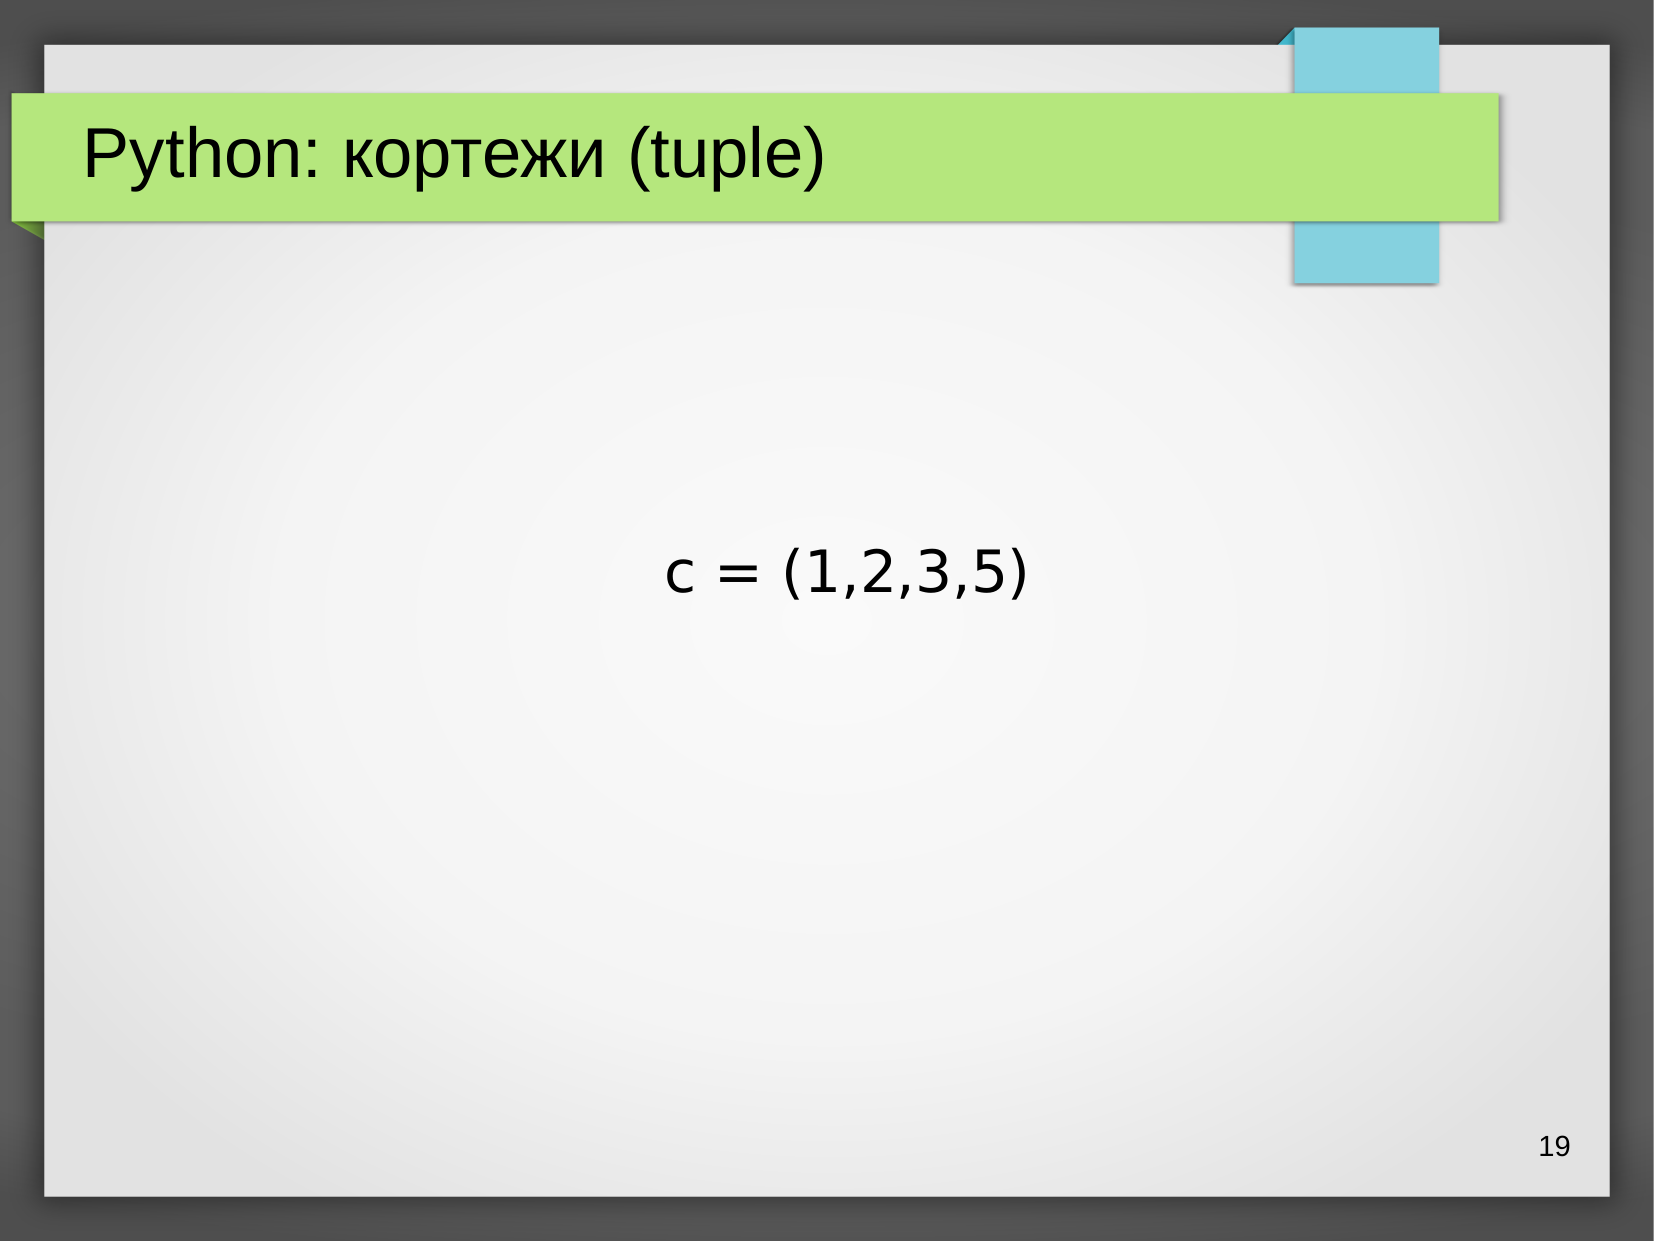

# Python: кортежи (tuple)
 c = (1,2,3,5)
19